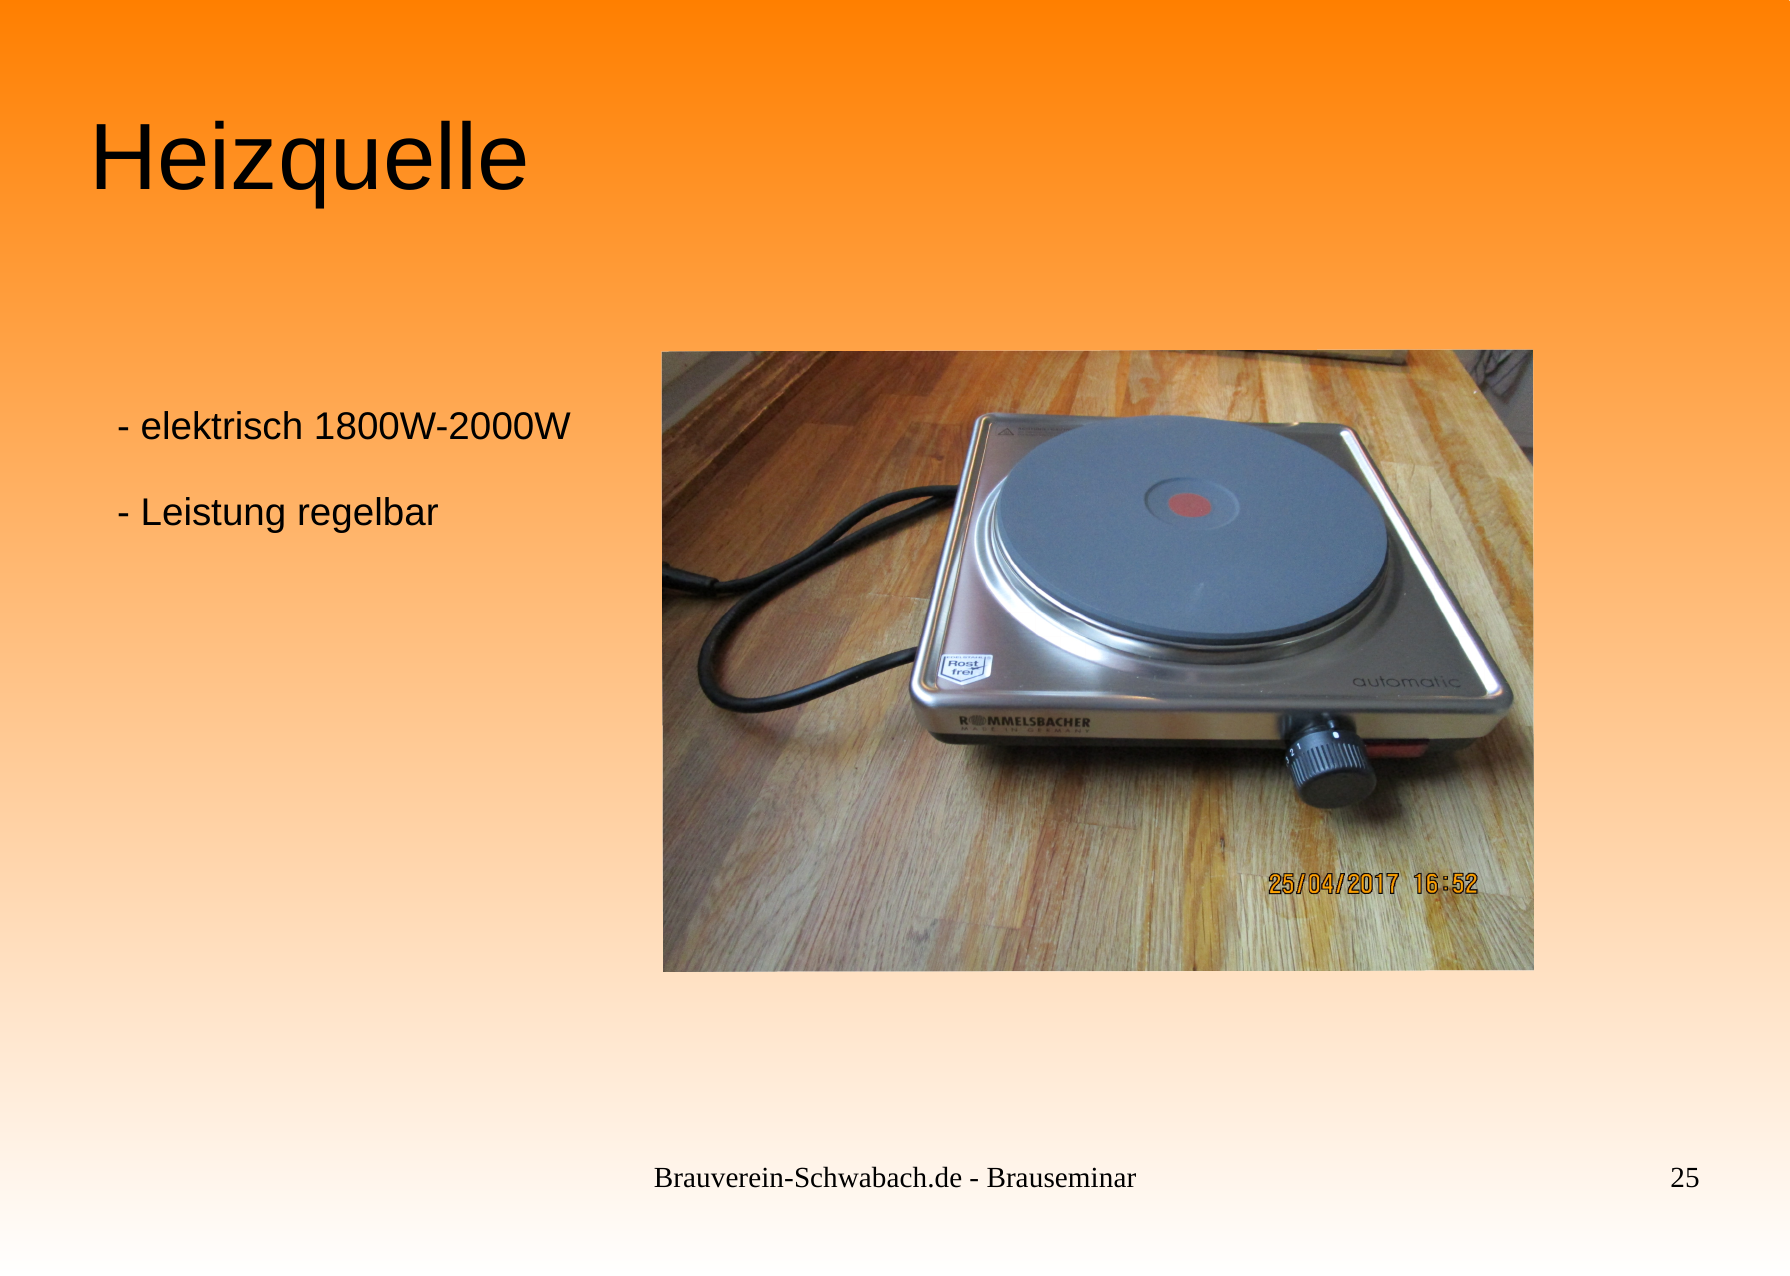

# Heizquelle
- elektrisch 1800W-2000W
- Leistung regelbar
Brauverein-Schwabach.de - Brauseminar
25